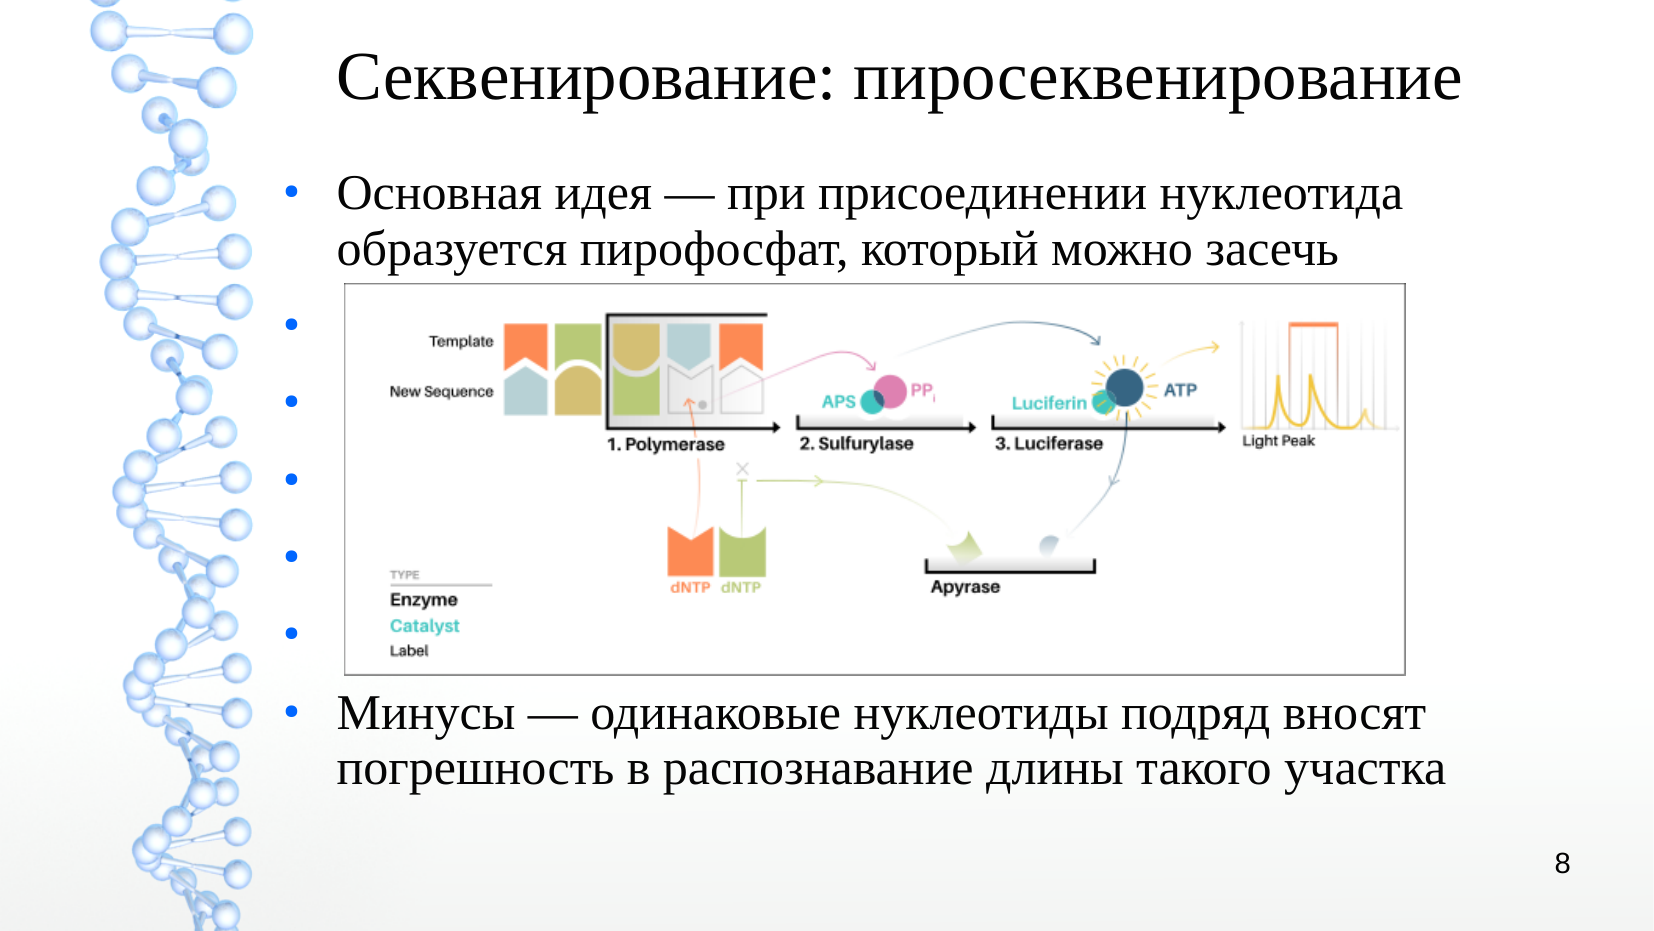

# Секвенирование: пиросеквенирование
Основная идея — при присоединении нуклеотида образуется пирофосфат, который можно засечь
Минусы — одинаковые нуклеотиды подряд вносят погрешность в распознавание длины такого участка
8